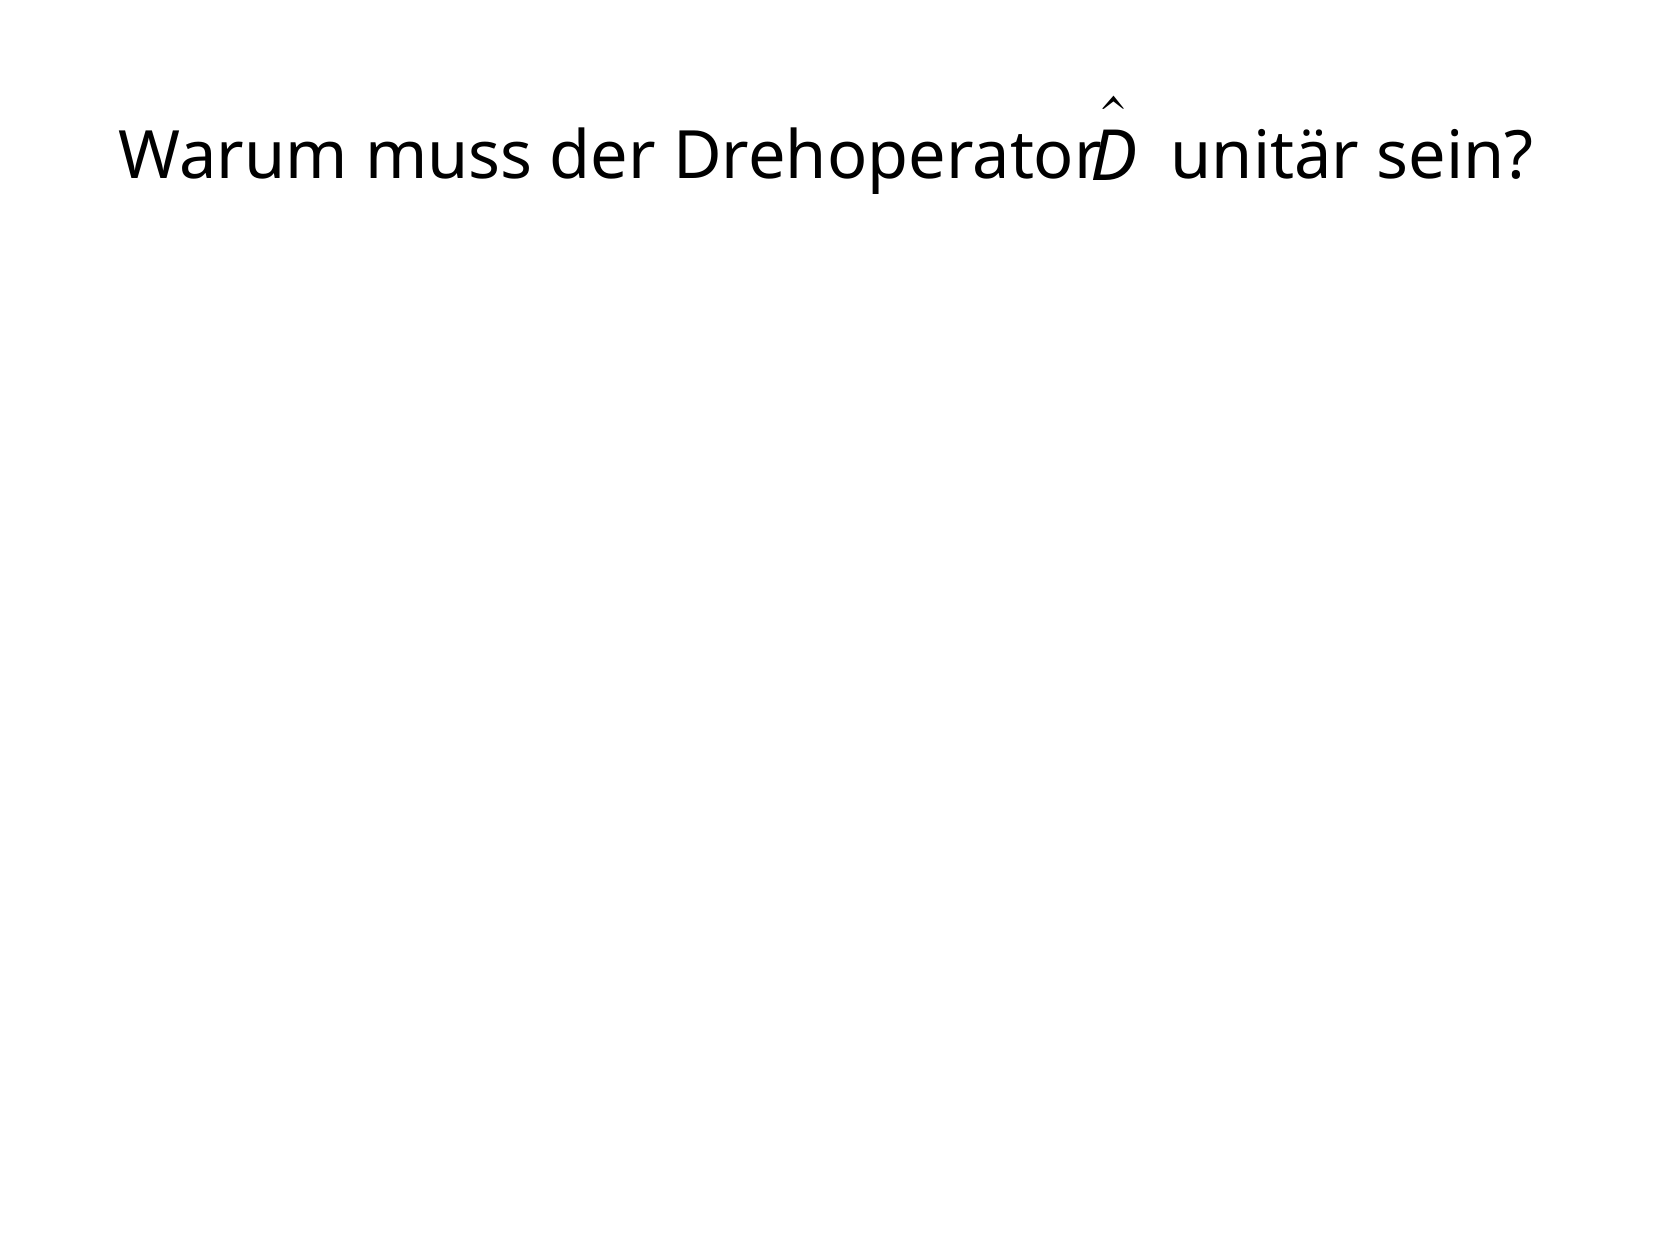

# Warum muss der Drehoperator unitär sein?